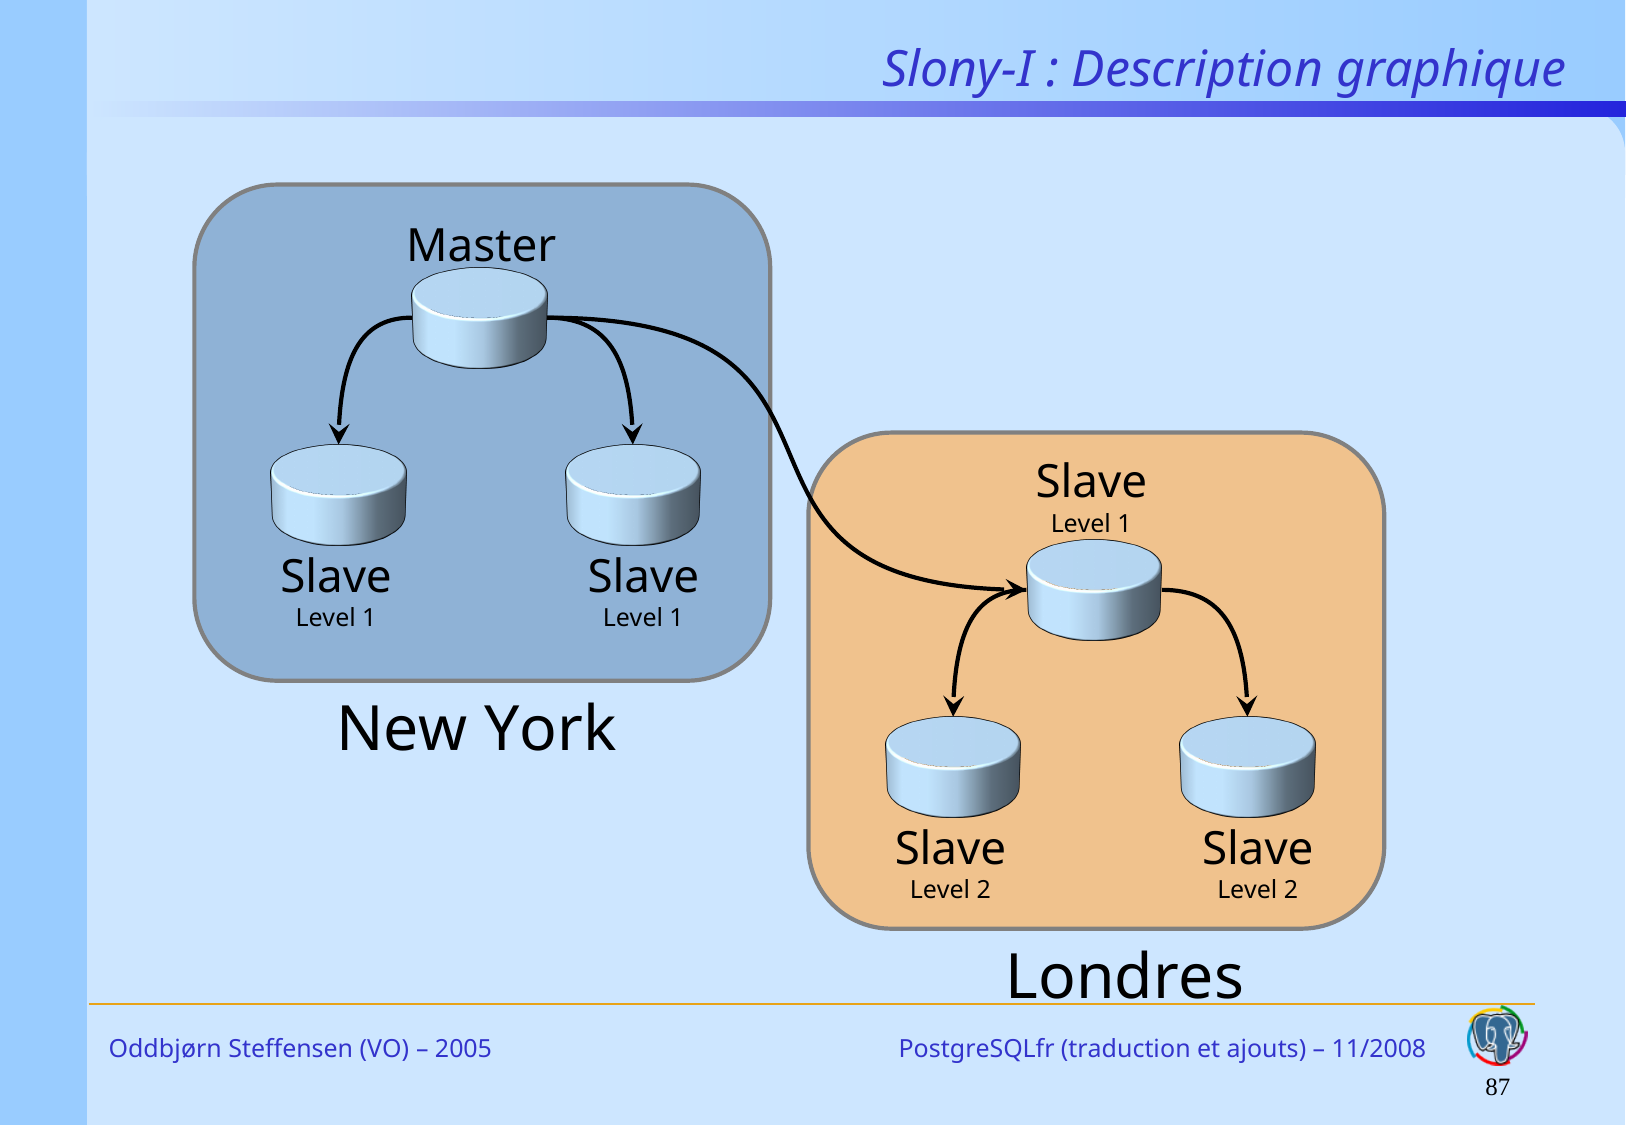

# Slony-I : Description graphique
Master
Slave
Level 1
Slave
Level 1
Slave
Level 1
New York
Slave
Level 2
Slave
Level 2
Londres